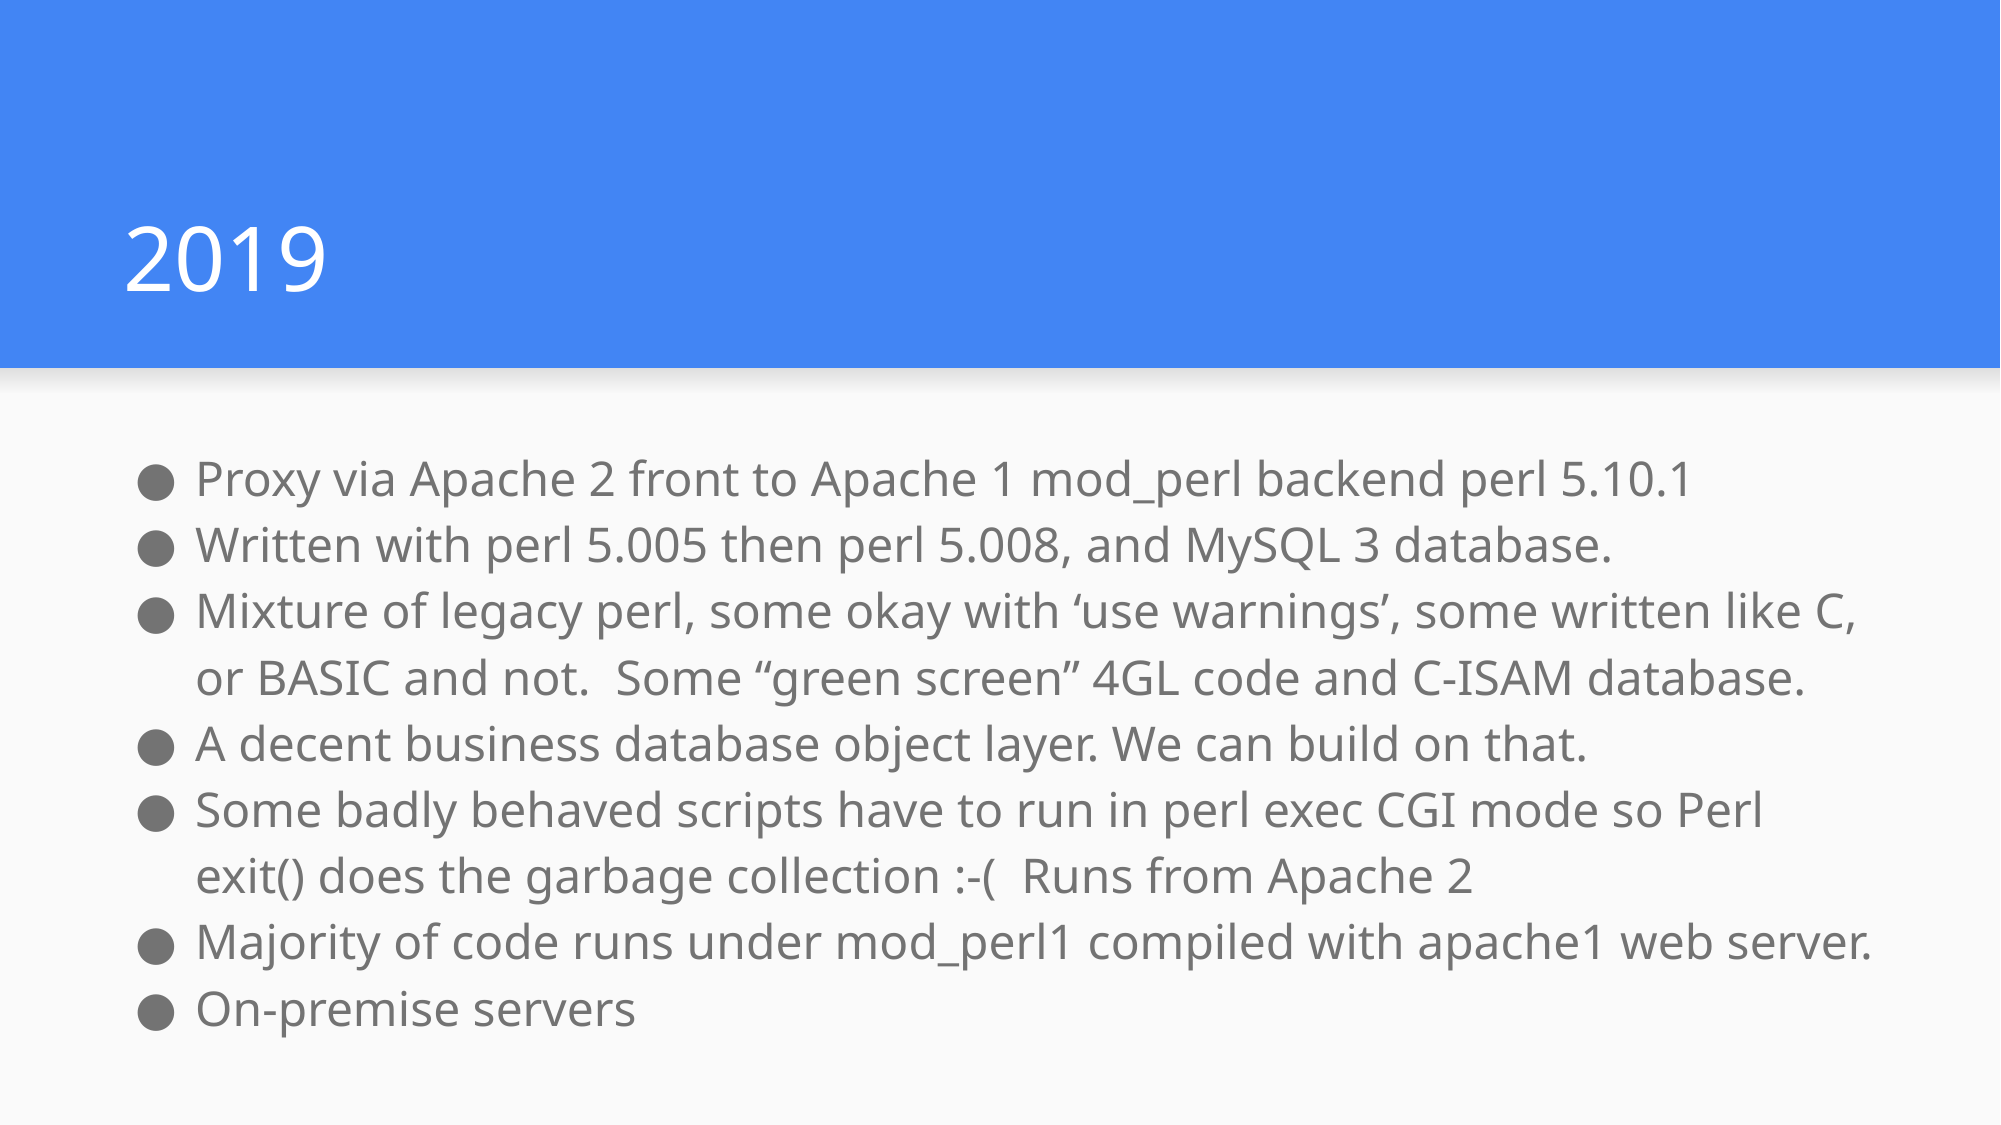

# 2019
Proxy via Apache 2 front to Apache 1 mod_perl backend perl 5.10.1
Written with perl 5.005 then perl 5.008, and MySQL 3 database.
Mixture of legacy perl, some okay with ‘use warnings’, some written like C, or BASIC and not. Some “green screen” 4GL code and C-ISAM database.
A decent business database object layer. We can build on that.
Some badly behaved scripts have to run in perl exec CGI mode so Perl exit() does the garbage collection :-( Runs from Apache 2
Majority of code runs under mod_perl1 compiled with apache1 web server.
On-premise servers